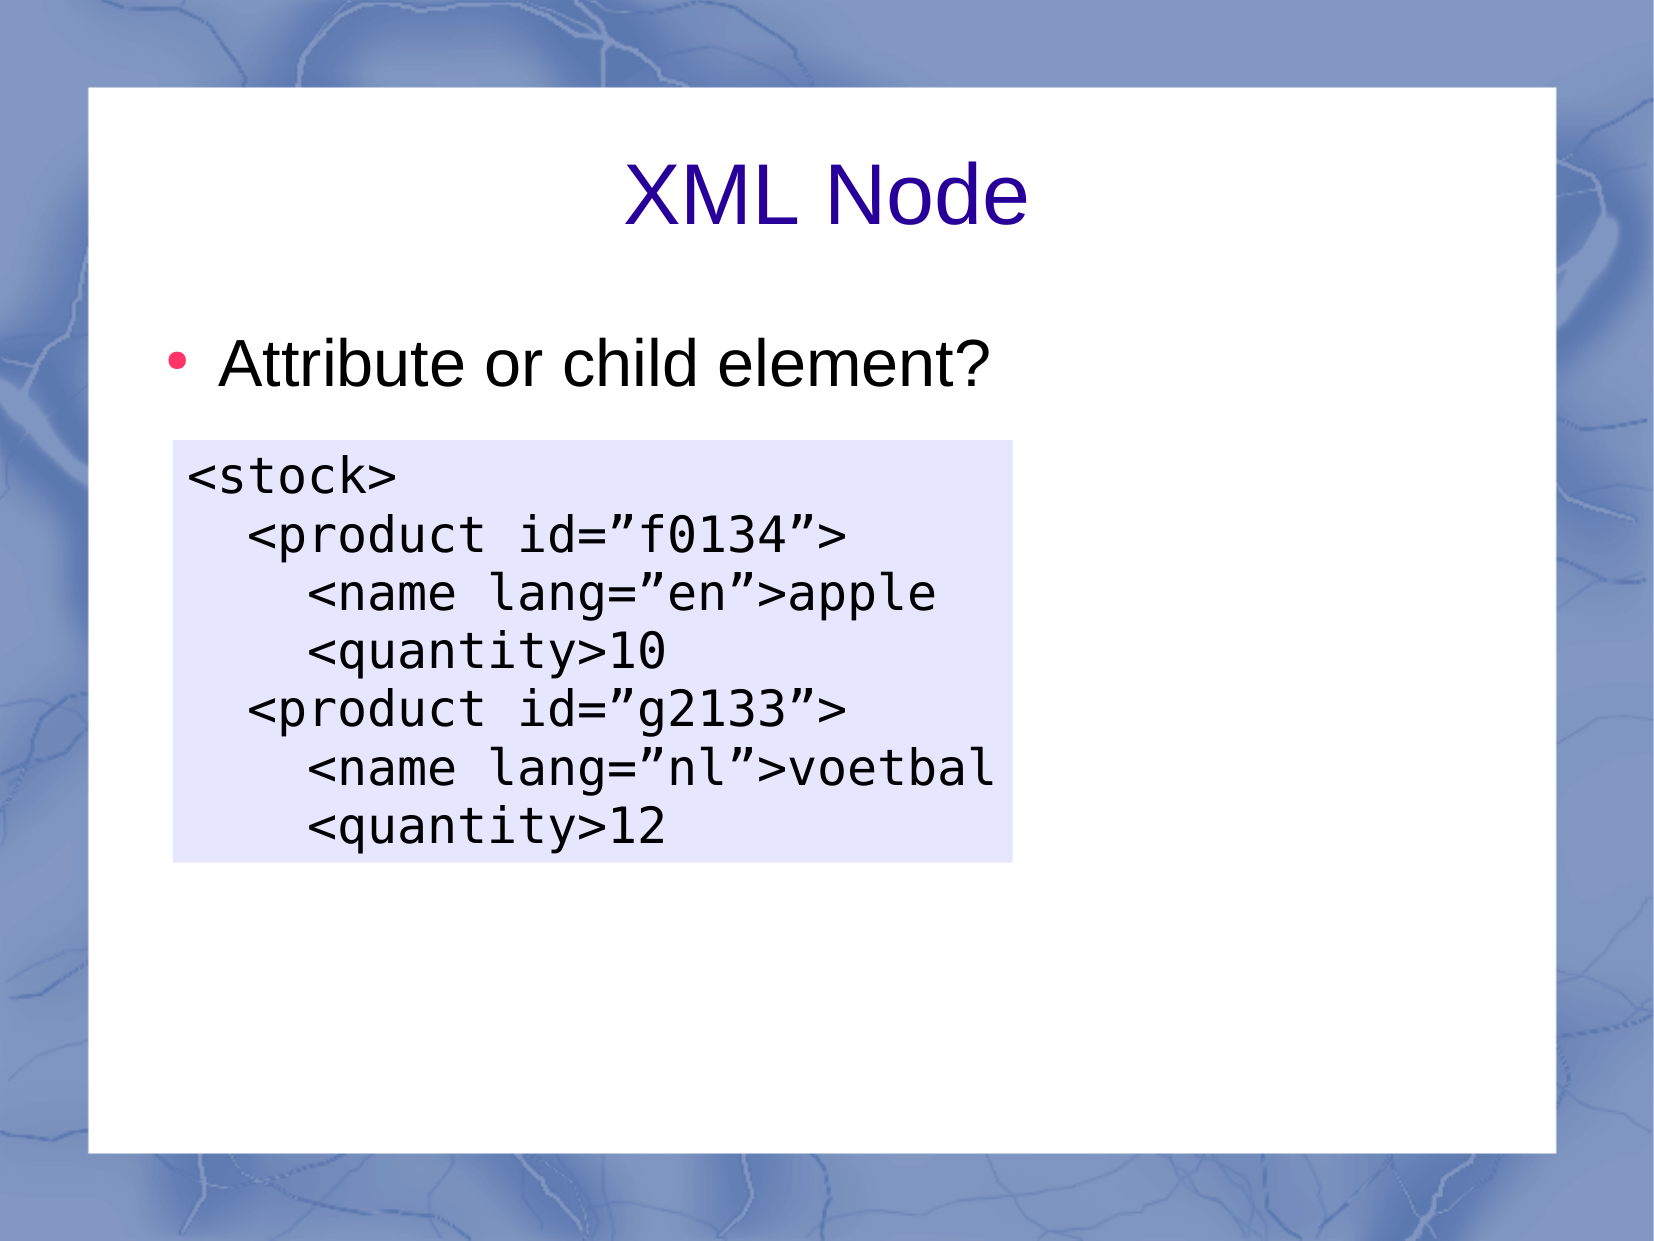

# XML Node
Attribute or child element?
<stock>
 <product id=”f0134”>
 <name lang=”en”>apple
 <quantity>10
 <product id=”g2133”>
 <name lang=”nl”>voetbal
 <quantity>12